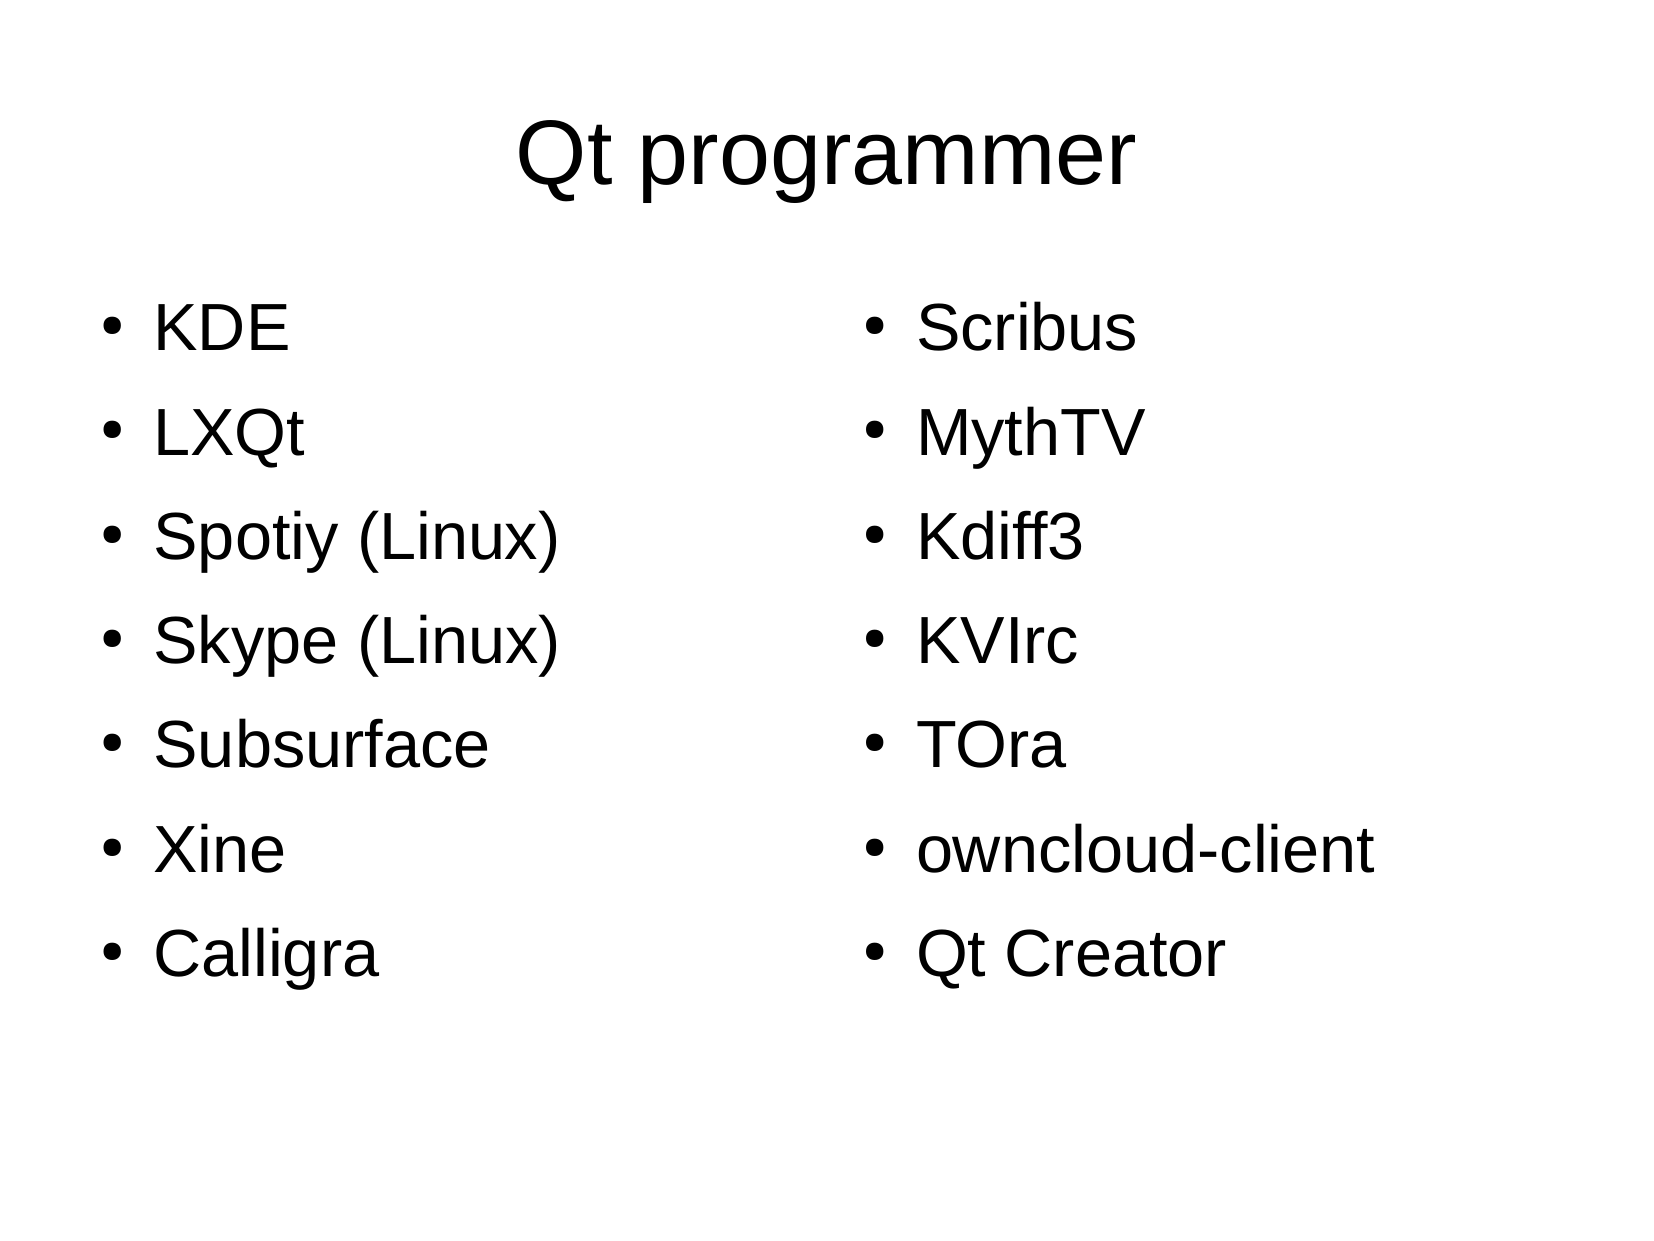

# Qt programmer
KDE
LXQt
Spotiy (Linux)
Skype (Linux)
Subsurface
Xine
Calligra
Scribus
MythTV
Kdiff3
KVIrc
TOra
owncloud-client
Qt Creator